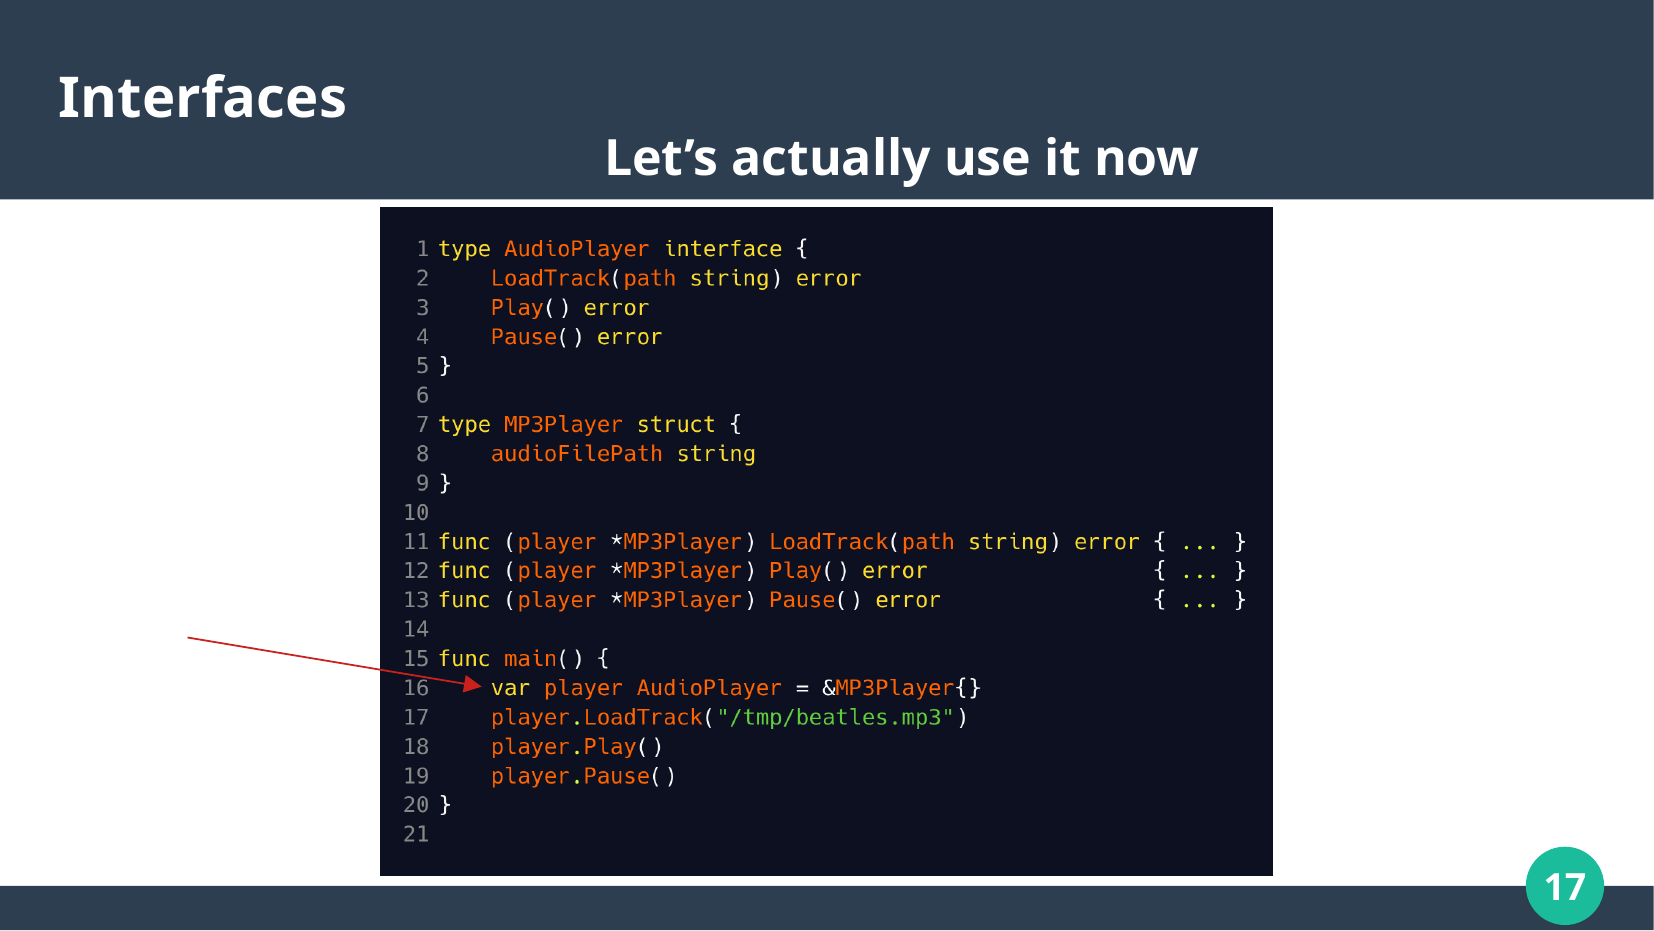

# Interfaces
Let’s actually use it now